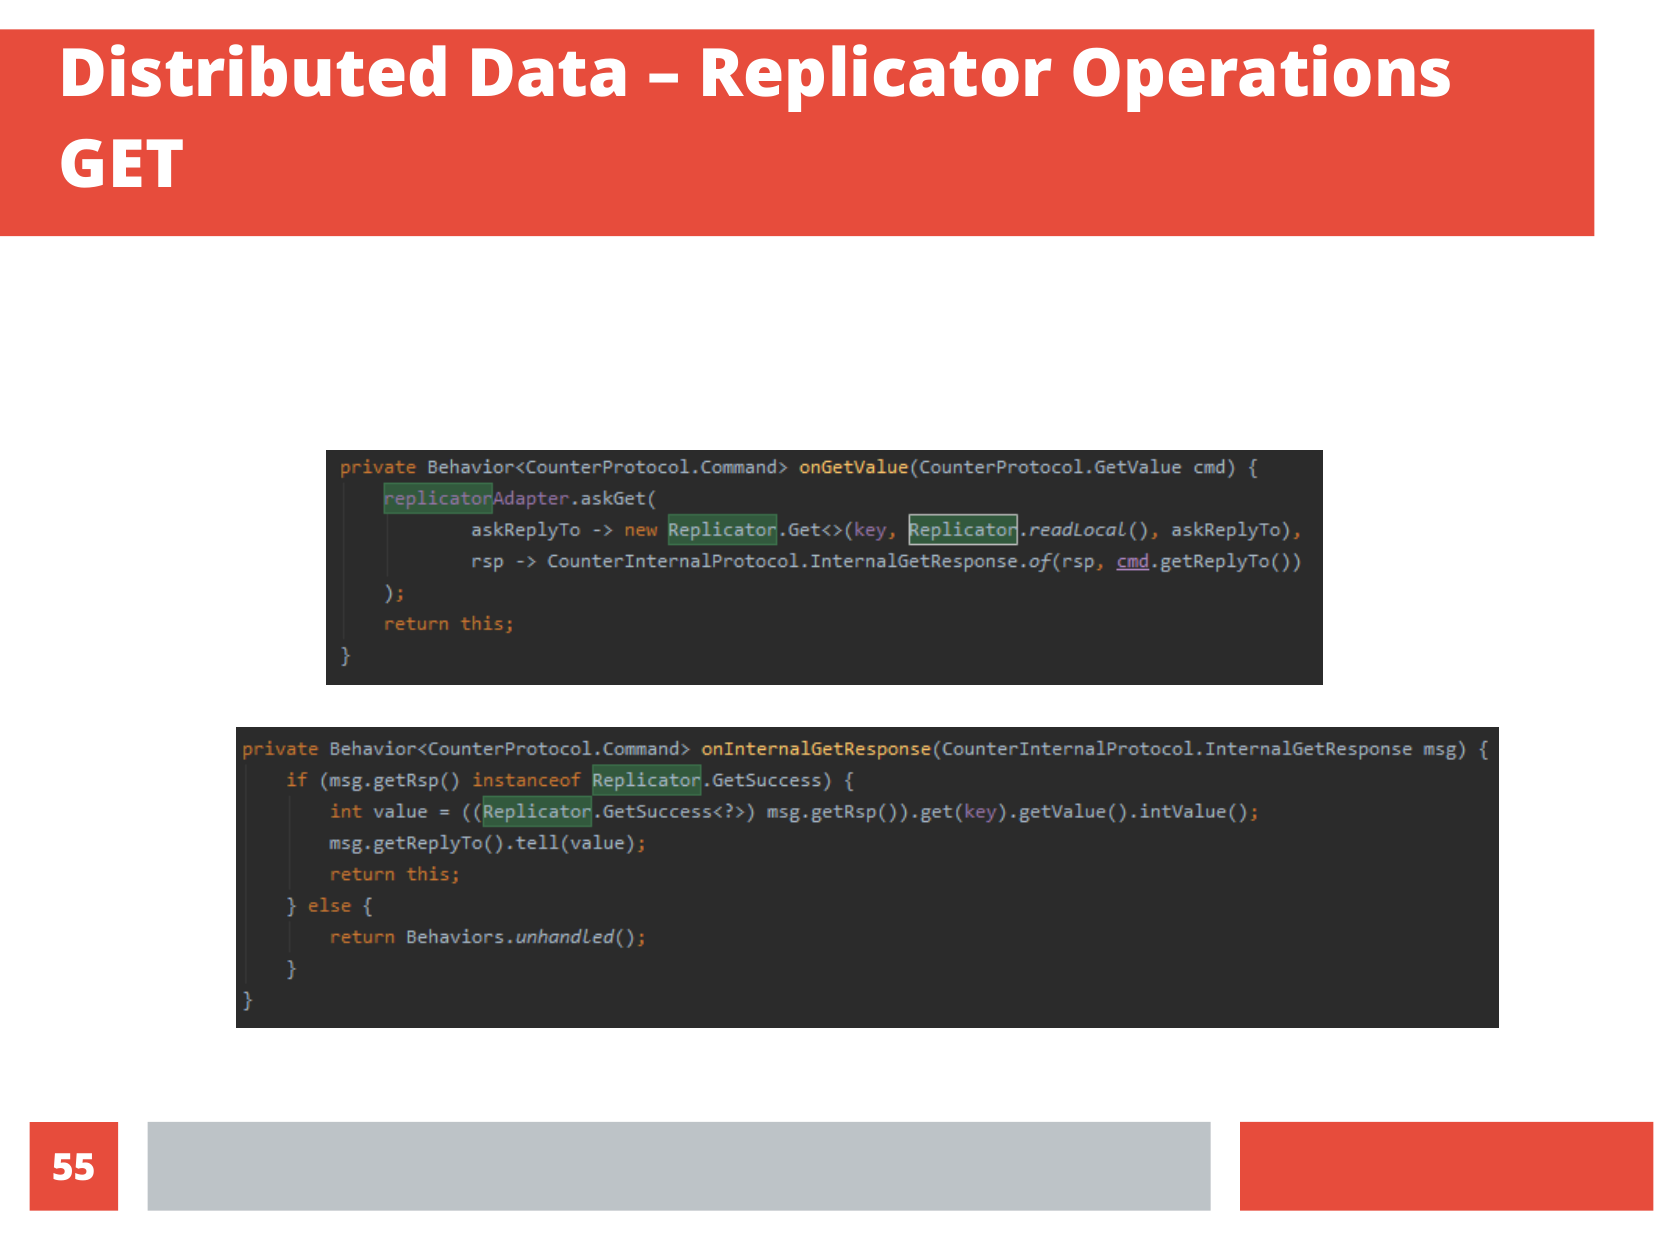

# Distributed Data – Replicator Operations GET
55